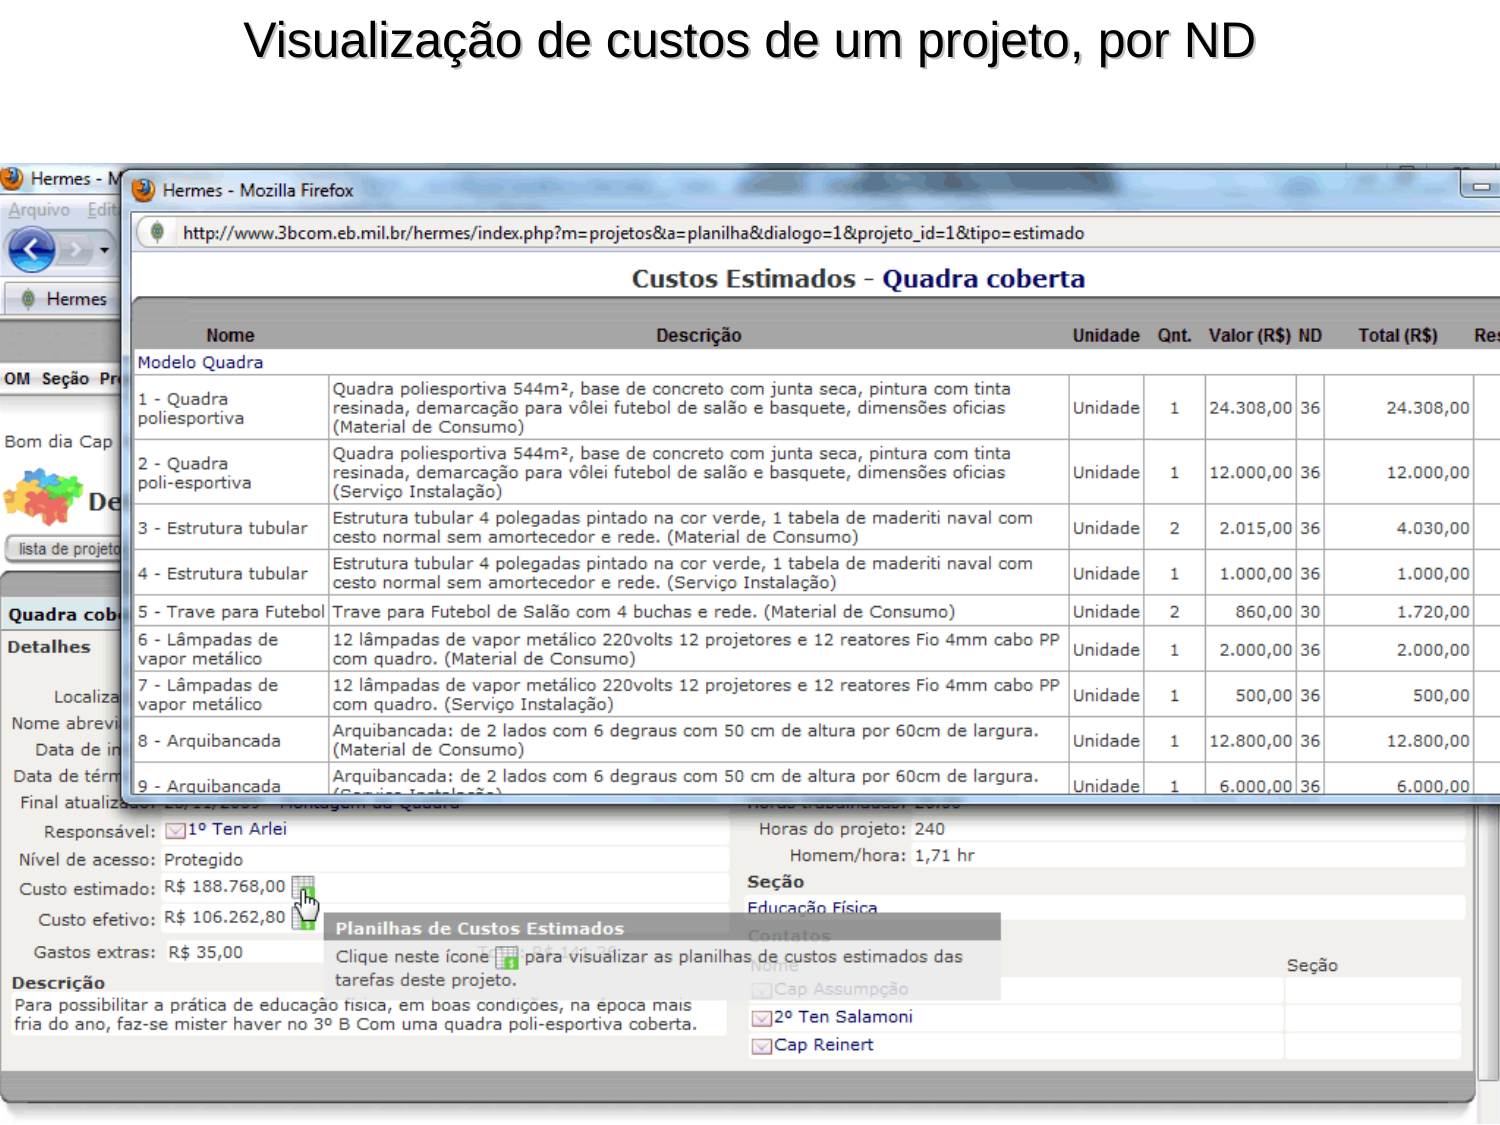

Visualização de custos de um projeto, por ND